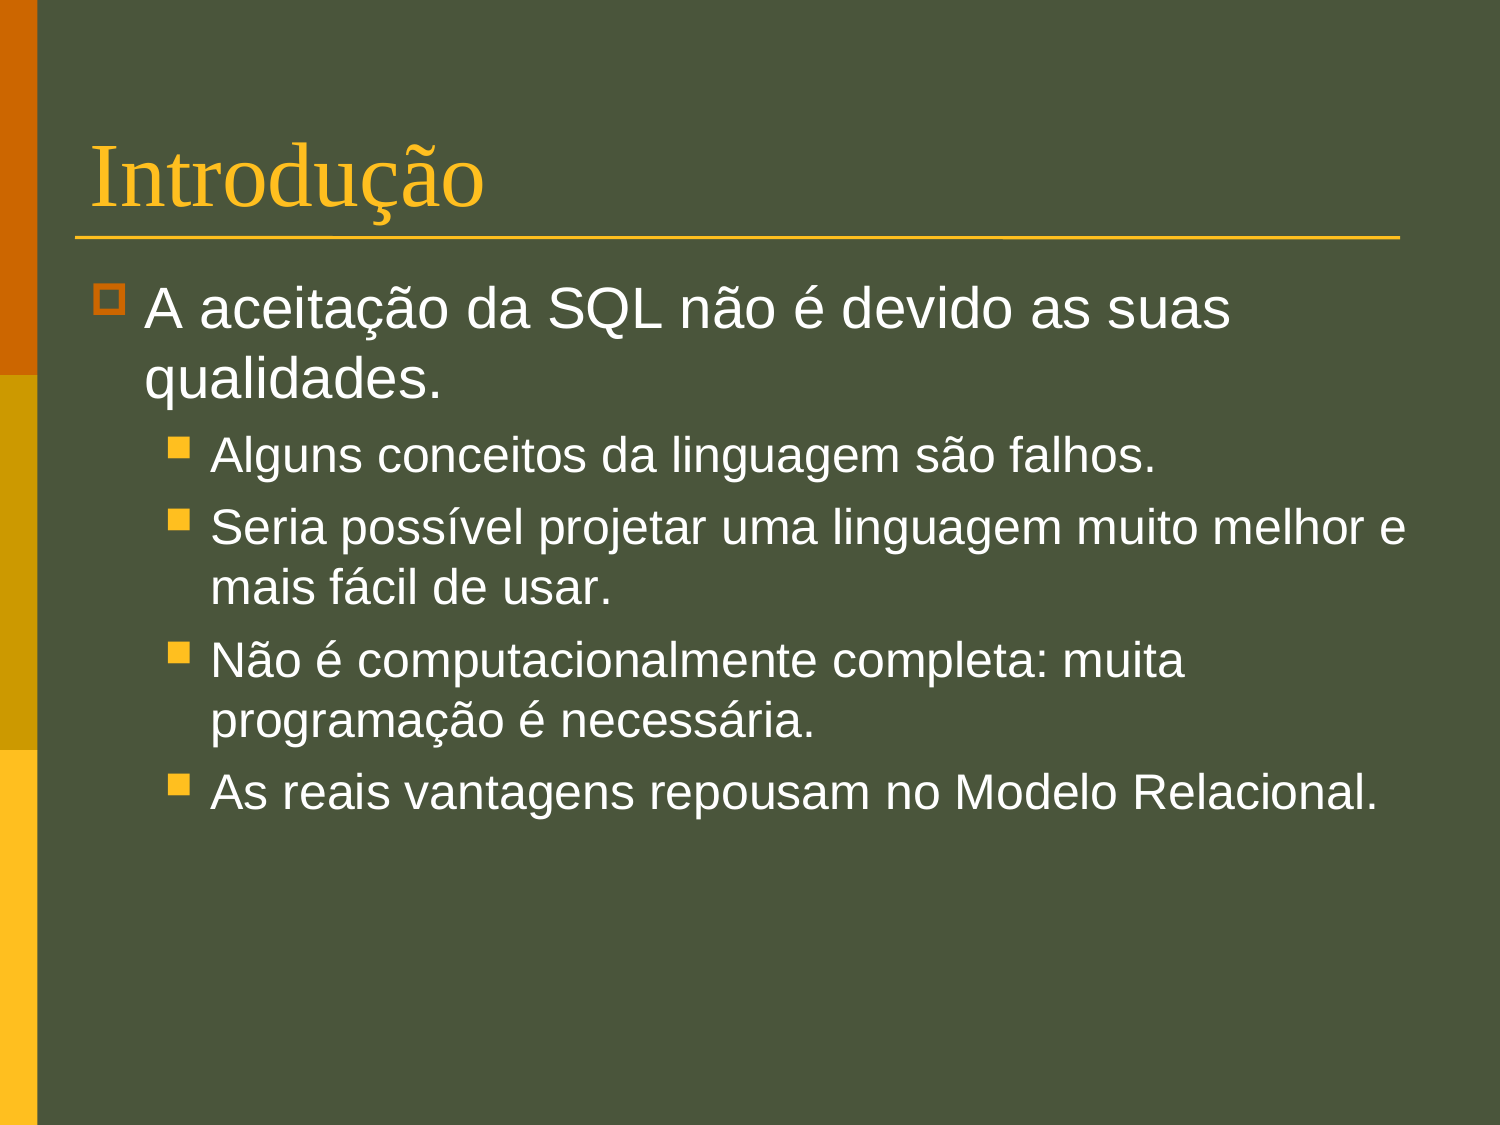

# Introdução
A aceitação da SQL não é devido as suas qualidades.
Alguns conceitos da linguagem são falhos.
Seria possível projetar uma linguagem muito melhor e mais fácil de usar.
Não é computacionalmente completa: muita programação é necessária.
As reais vantagens repousam no Modelo Relacional.